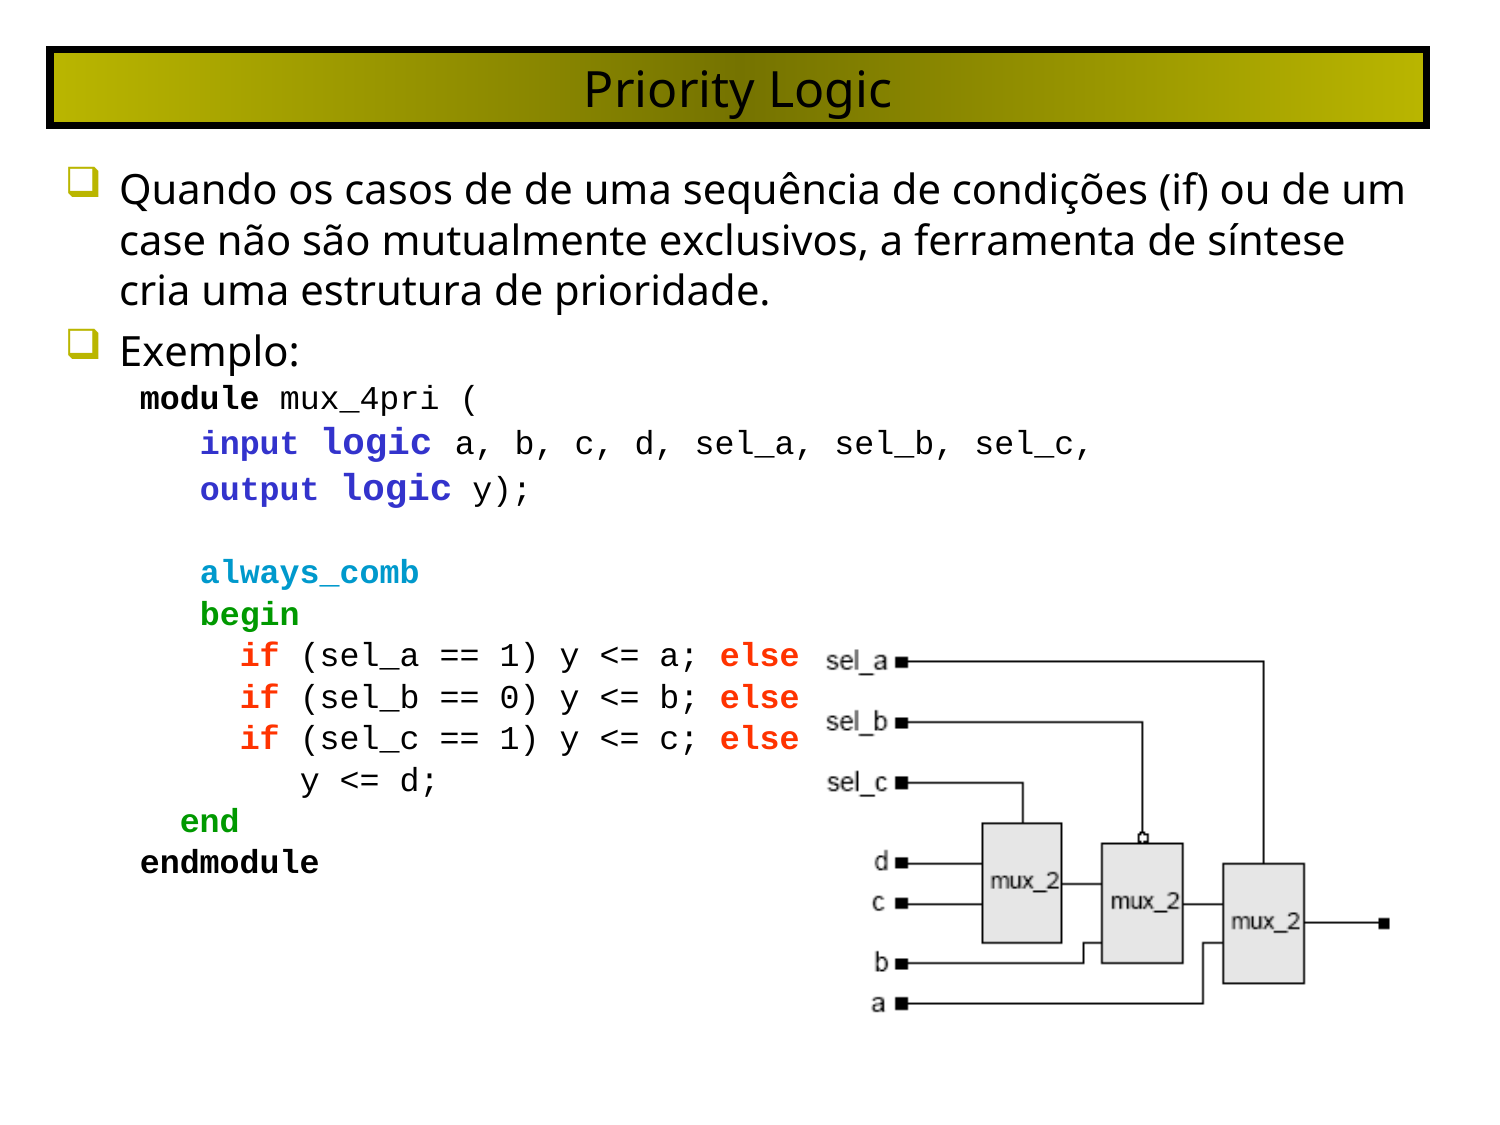

# Priority Logic
Quando os casos de de uma sequência de condições (if) ou de um case não são mutualmente exclusivos, a ferramenta de síntese cria uma estrutura de prioridade.
Exemplo:
module mux_4pri (
 input logic a, b, c, d, sel_a, sel_b, sel_c,
 output logic y);
 always_comb
 begin
 if (sel_a == 1) y <= a; else
 if (sel_b == 0) y <= b; else
 if (sel_c == 1) y <= c; else
 y <= d;
 end
endmodule